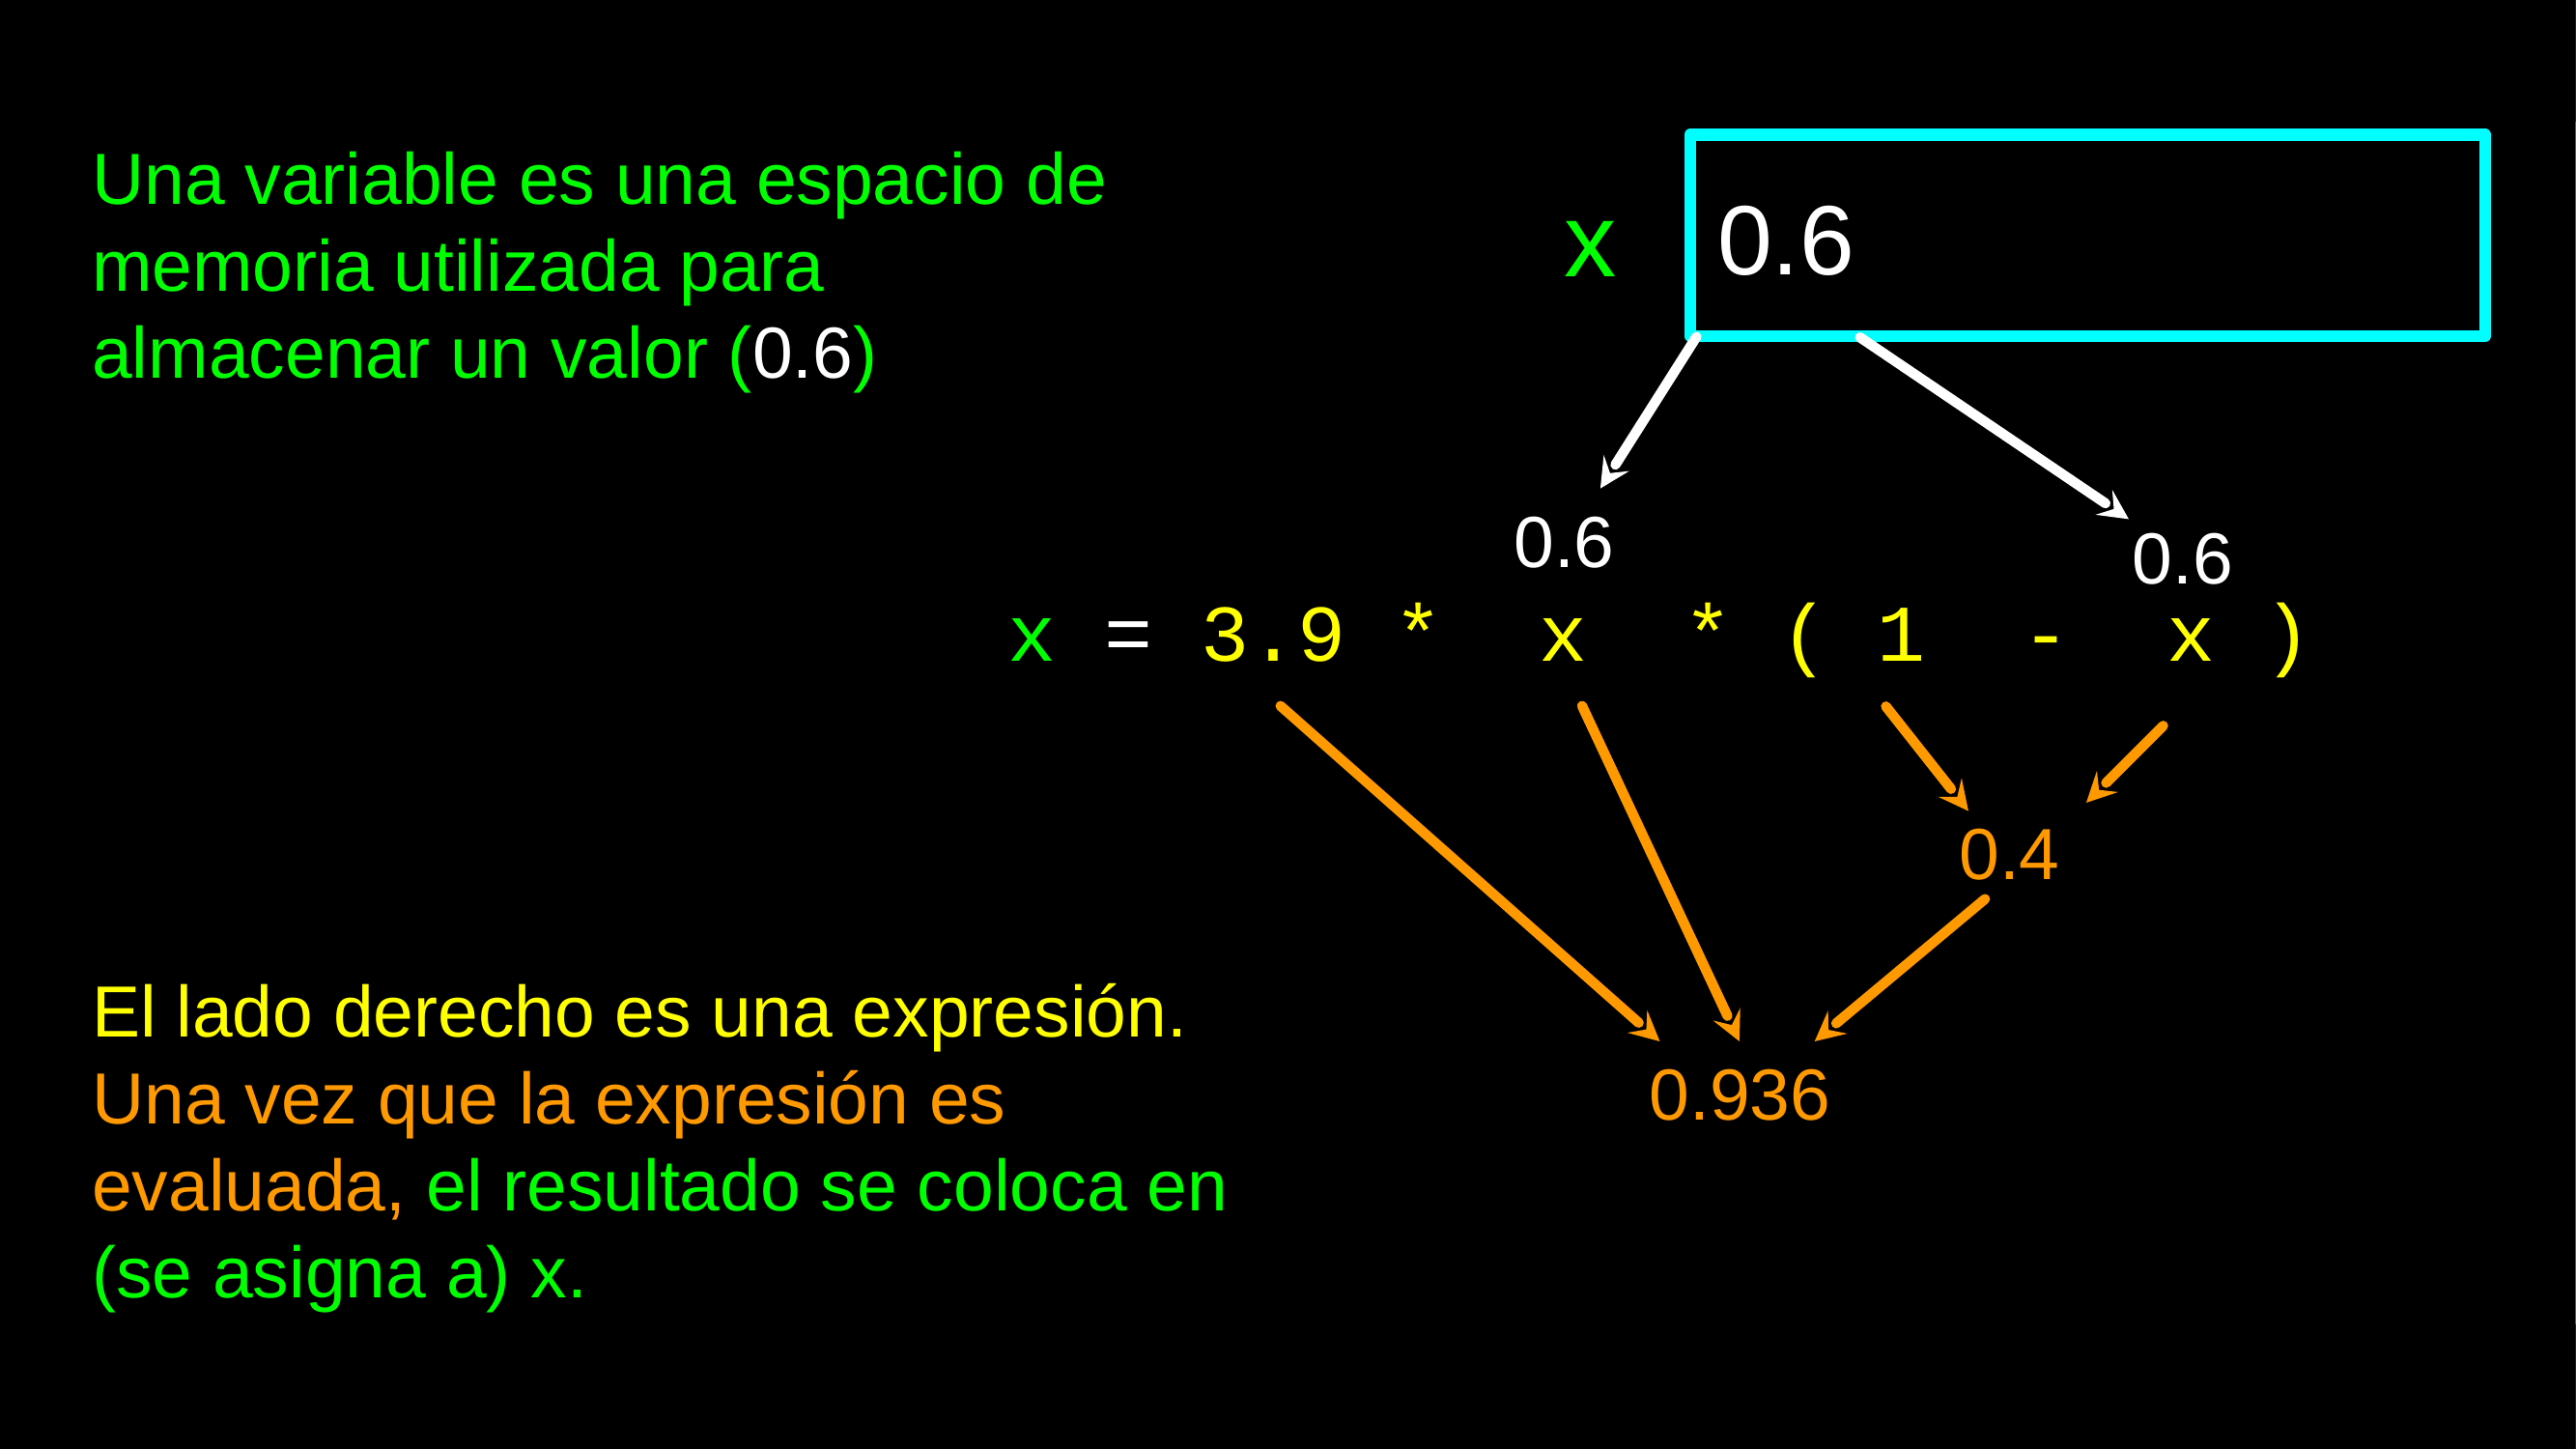

0.6
x
Una variable es una espacio de memoria utilizada para almacenar un valor (0.6)
0.6
0.6
x = 3.9 * x * ( 1 - x )
0.4
El lado derecho es una expresión.
Una vez que la expresión es evaluada, el resultado se coloca en (se asigna a) x.
0.936